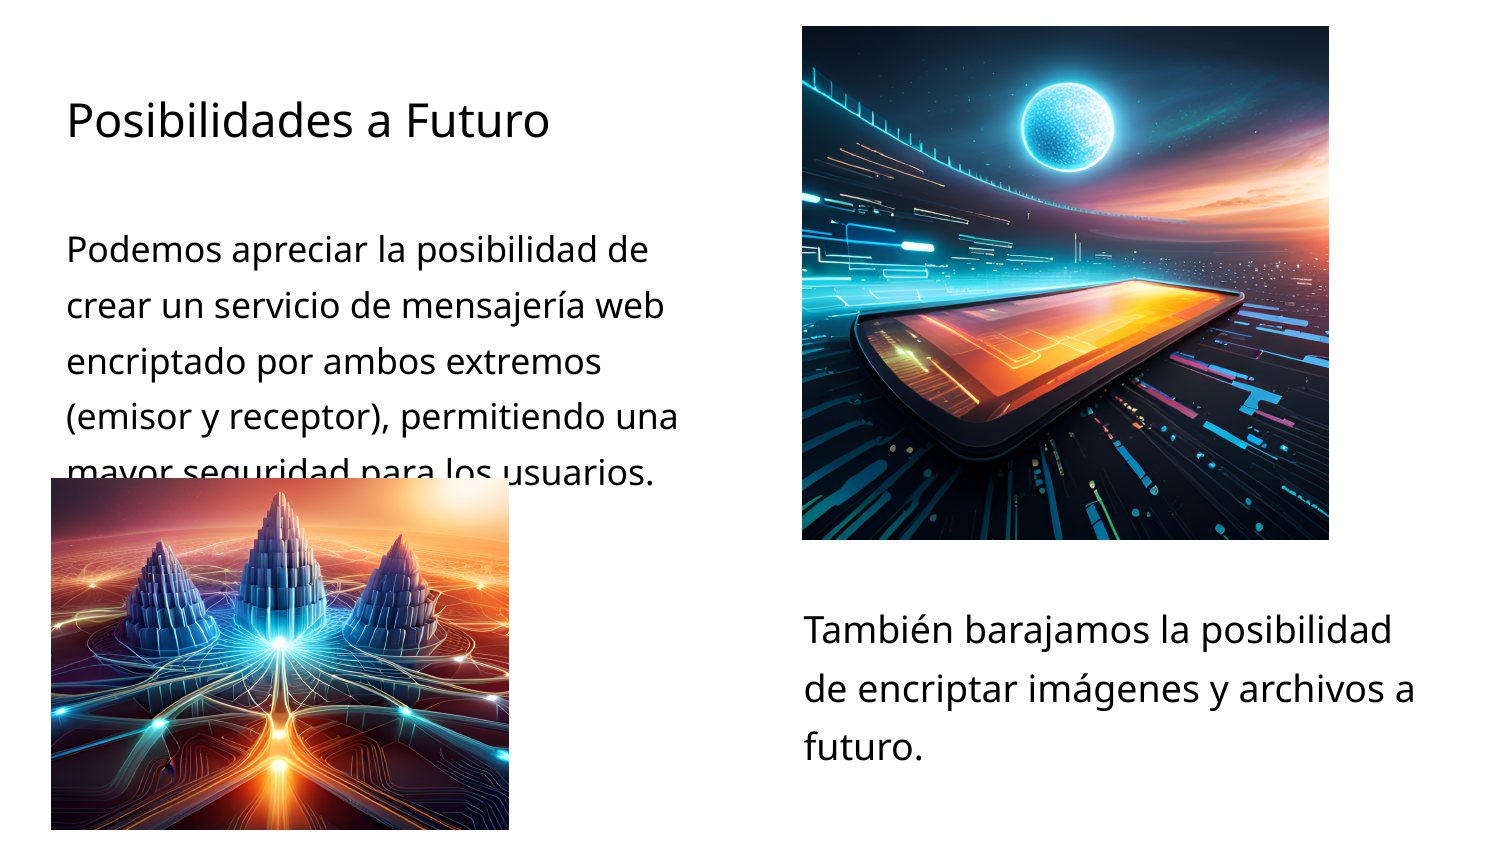

# Posibilidades a Futuro
Podemos apreciar la posibilidad de crear un servicio de mensajería web encriptado por ambos extremos (emisor y receptor), permitiendo una mayor seguridad para los usuarios.
También barajamos la posibilidad de encriptar imágenes y archivos a futuro.